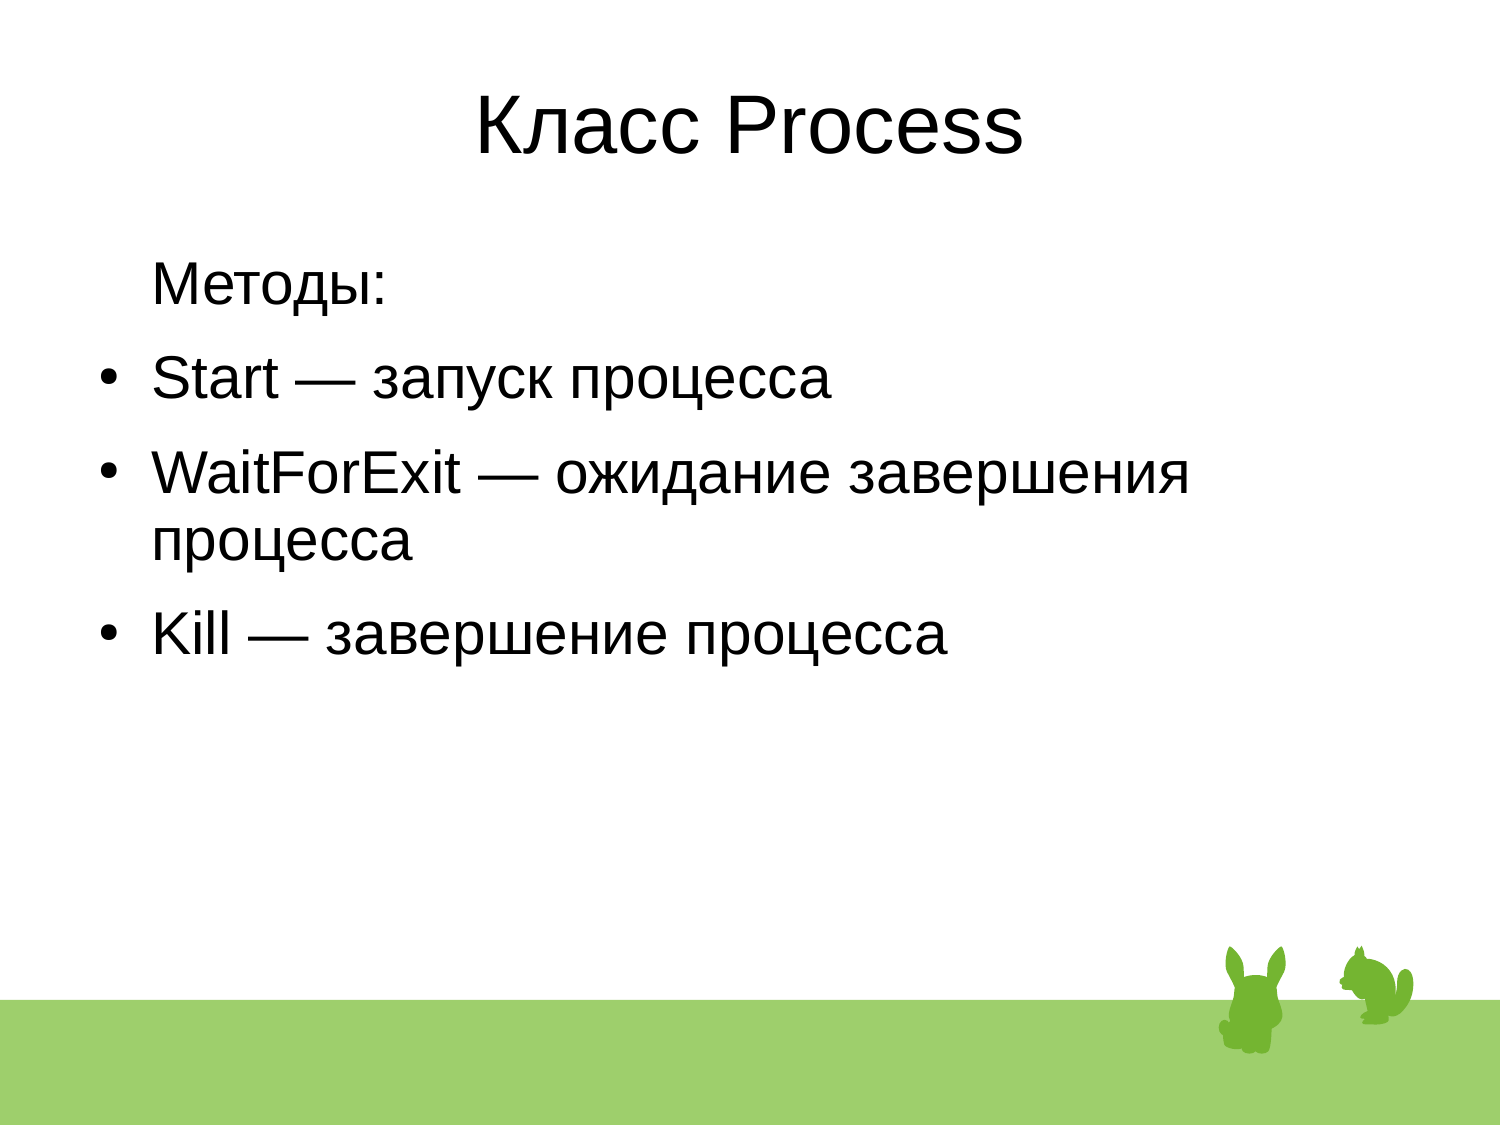

# Класс Process
Методы:
Start — запуск процесса
WaitForExit — ожидание завершения процесса
Kill — завершение процесса